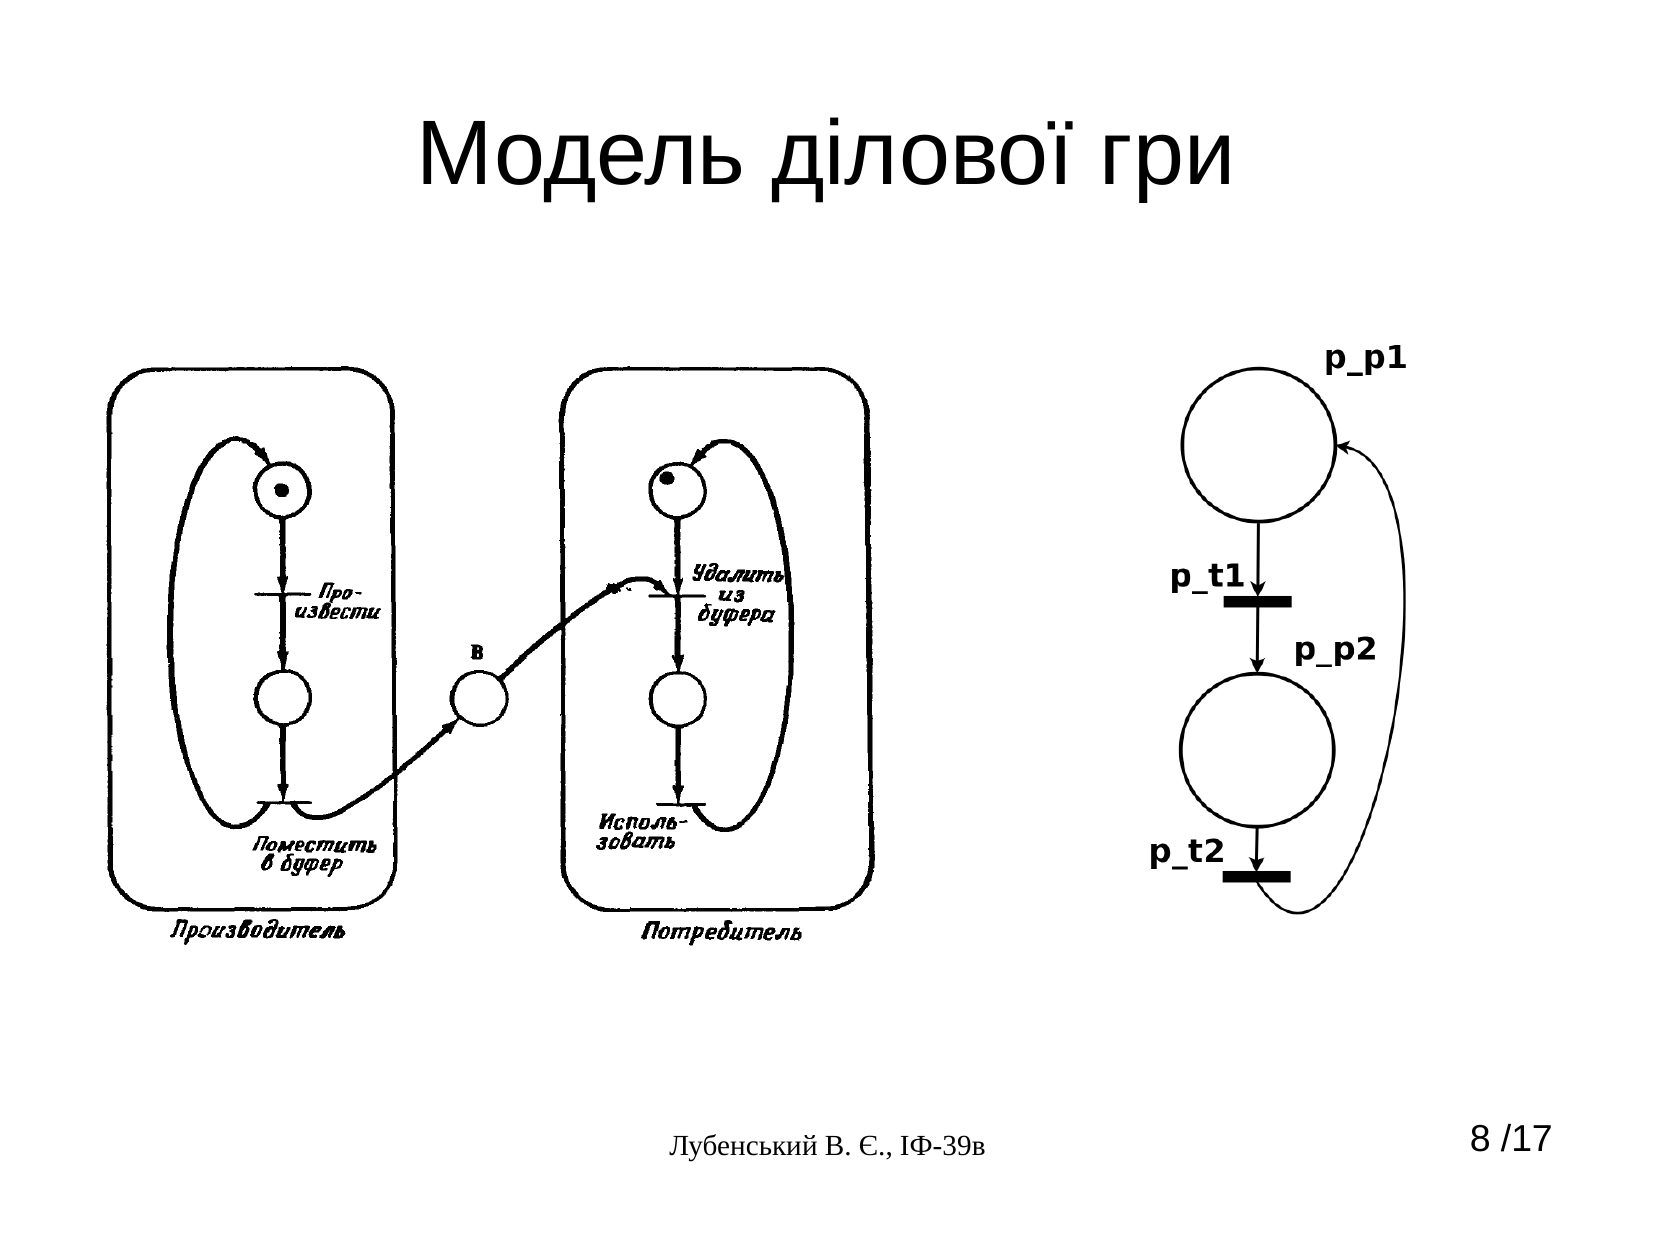

# Модель ділової гри
17
Лубенський В. Є., ІФ-39в